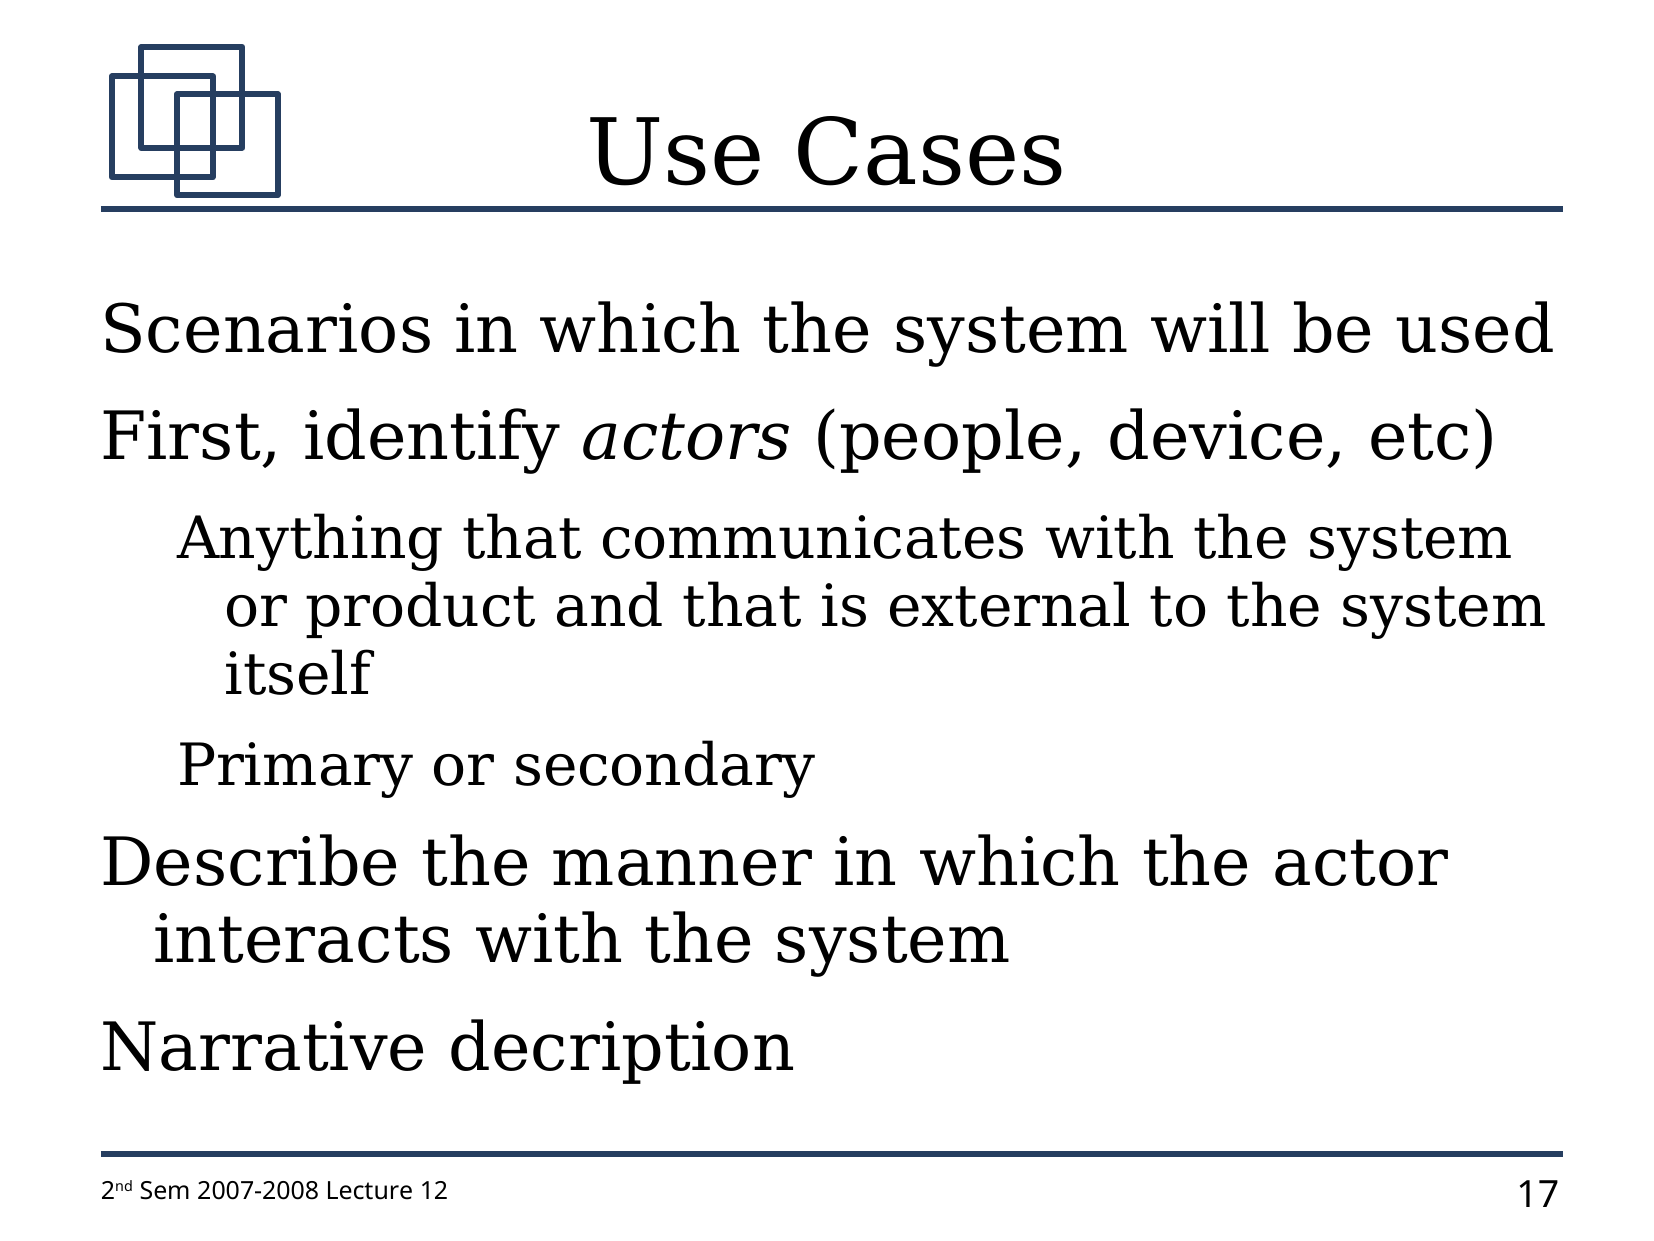

# Use Cases
Scenarios in which the system will be used
First, identify actors (people, device, etc)
Anything that communicates with the system or product and that is external to the system itself
Primary or secondary
Describe the manner in which the actor interacts with the system
Narrative decription